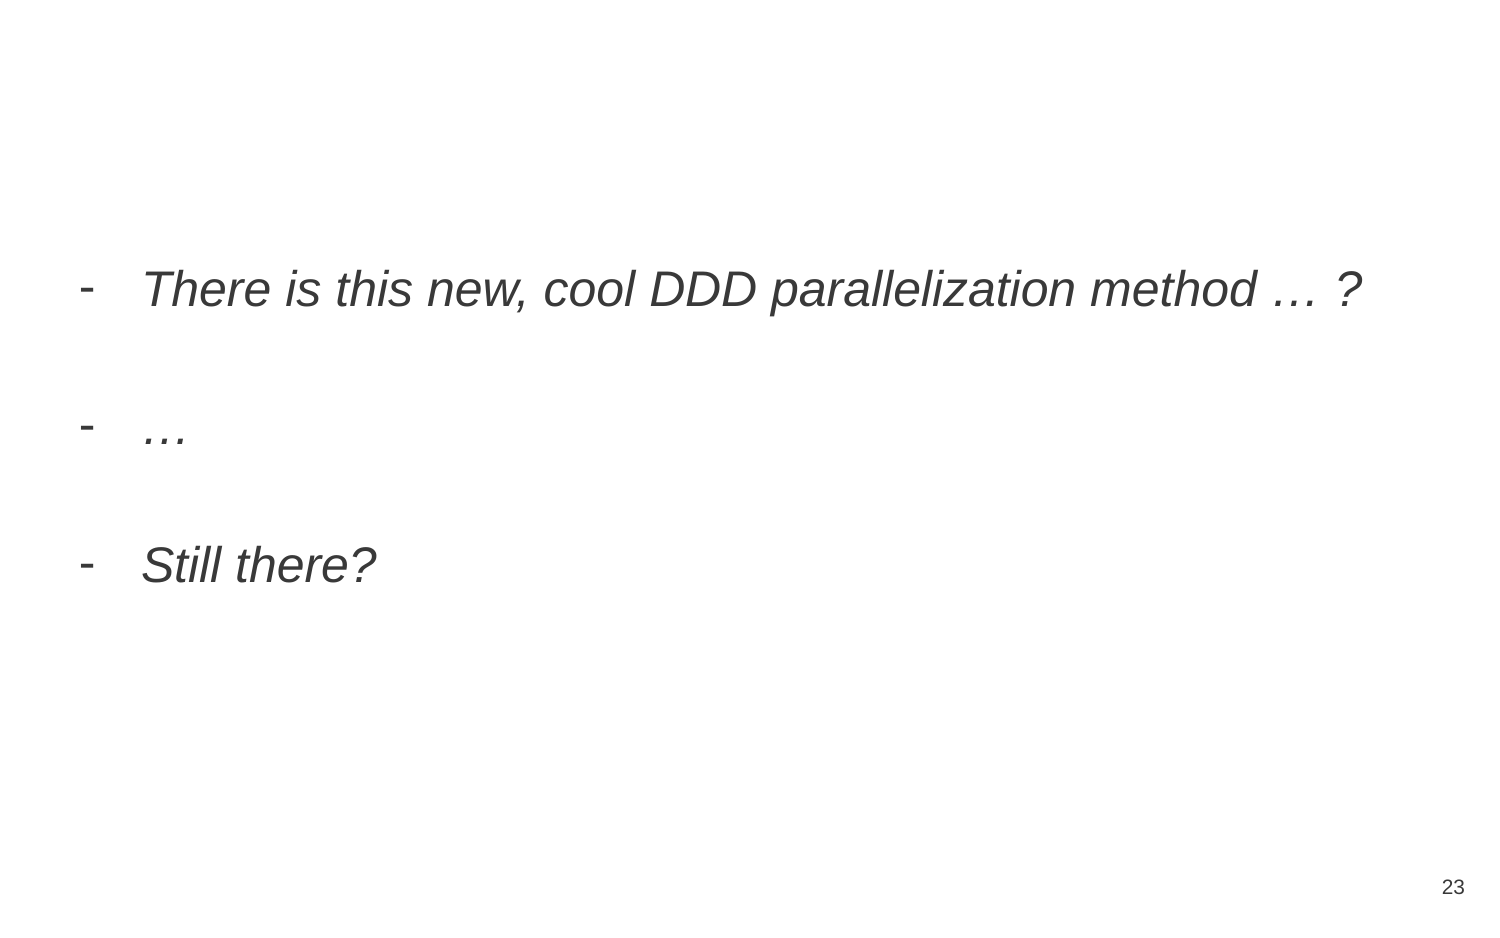

#
There is this new, cool DDD parallelization method … ?
…
Still there?